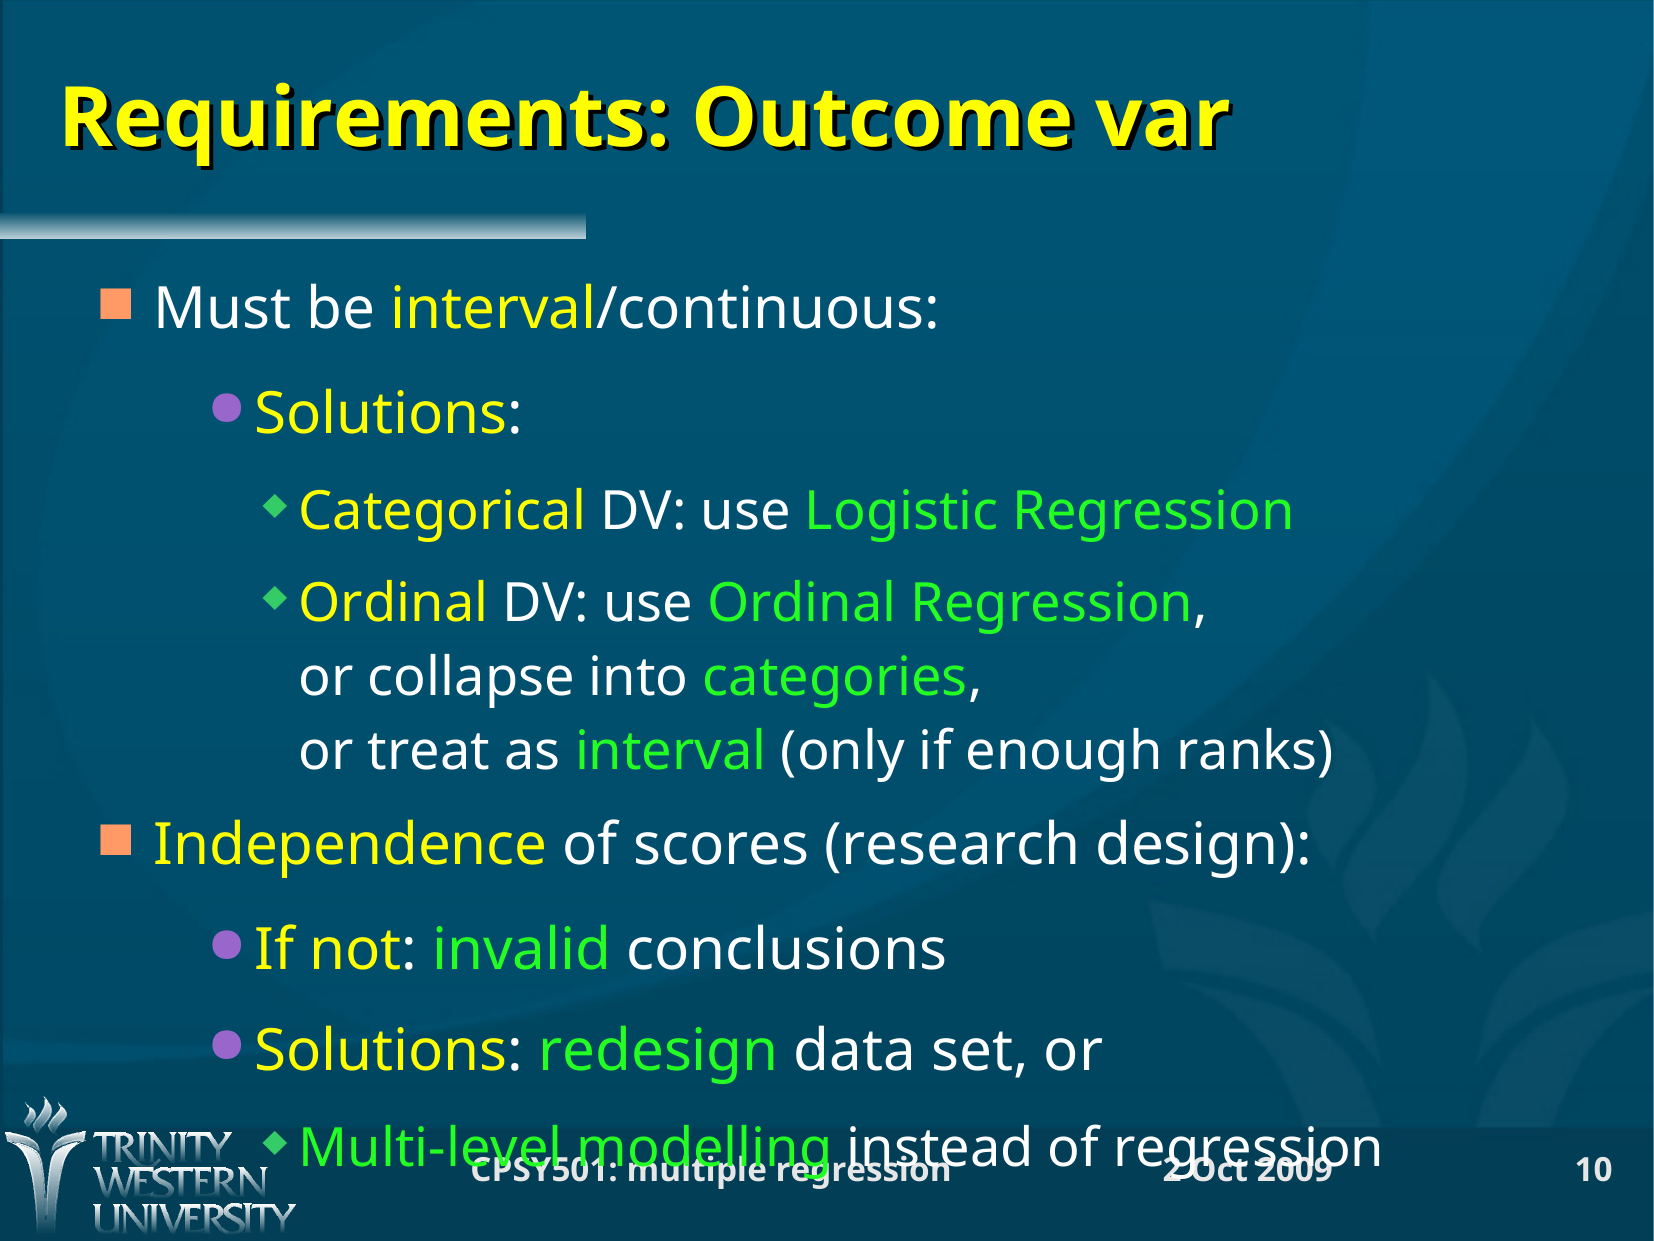

# Requirements: Outcome var
Must be interval/continuous:
Solutions:
Categorical DV: use Logistic Regression
Ordinal DV: use Ordinal Regression,
or collapse into categories,
or treat as interval (only if enough ranks)
Independence of scores (research design):
If not: invalid conclusions
Solutions: redesign data set, or
Multi-level modelling instead of regression
CPSY501: multiple regression
2 Oct 2009
10